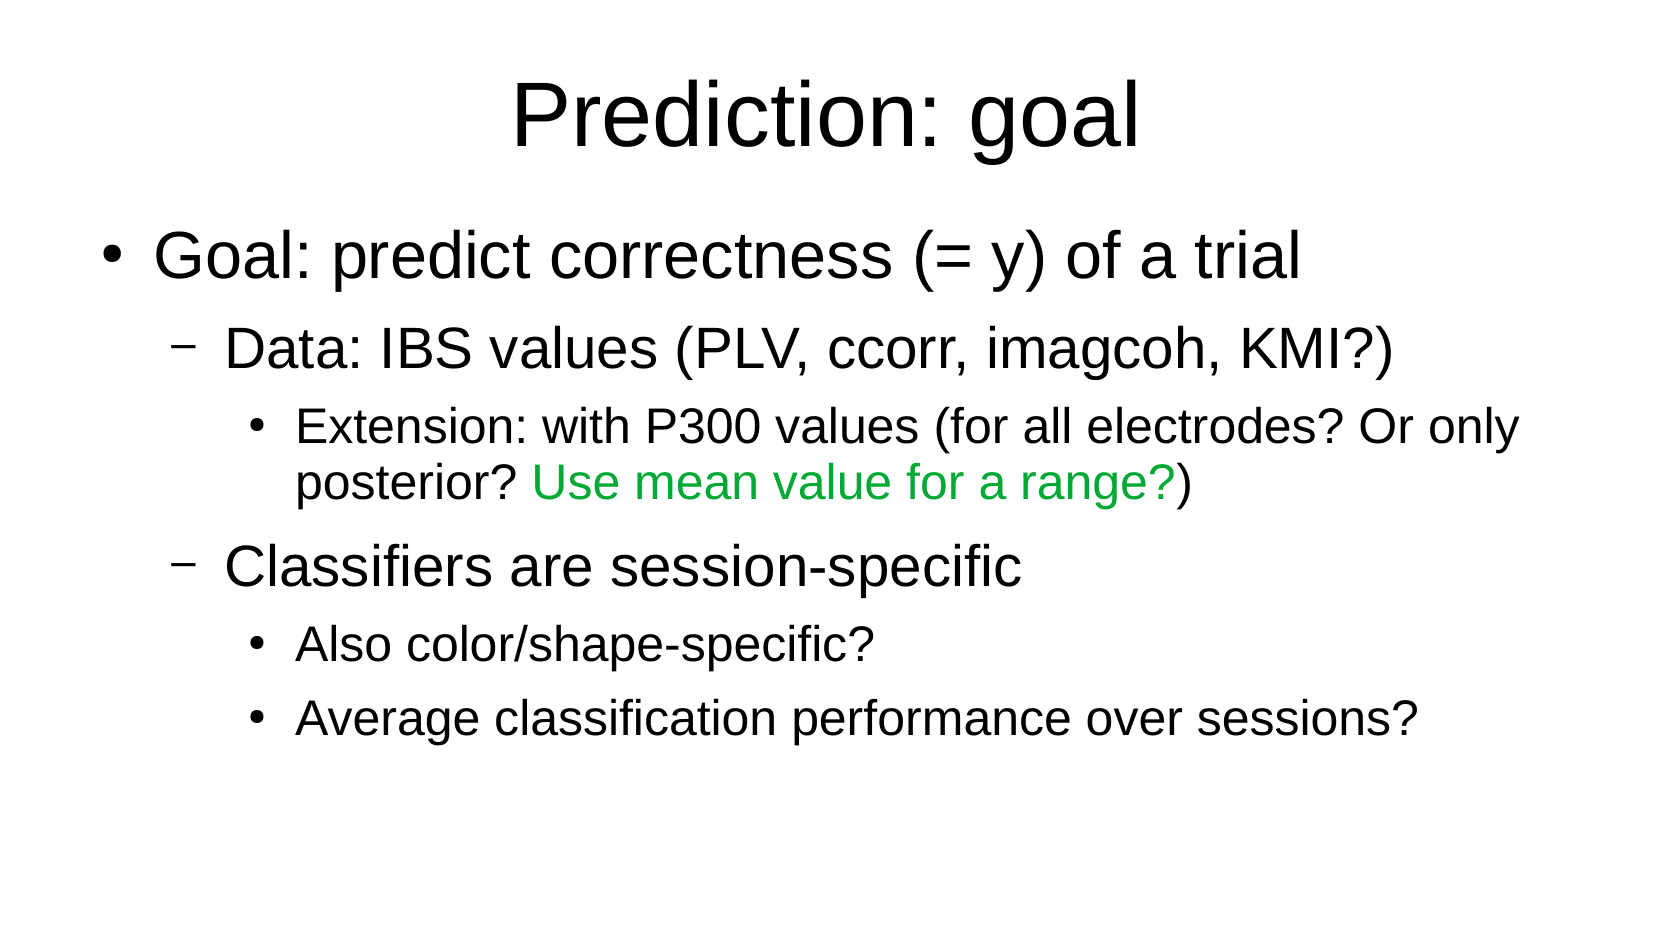

# Prediction: goal
Goal: predict correctness (= y) of a trial
Data: IBS values (PLV, ccorr, imagcoh, KMI?)
Extension: with P300 values (for all electrodes? Or only posterior? Use mean value for a range?)
Classifiers are session-specific
Also color/shape-specific?
Average classification performance over sessions?